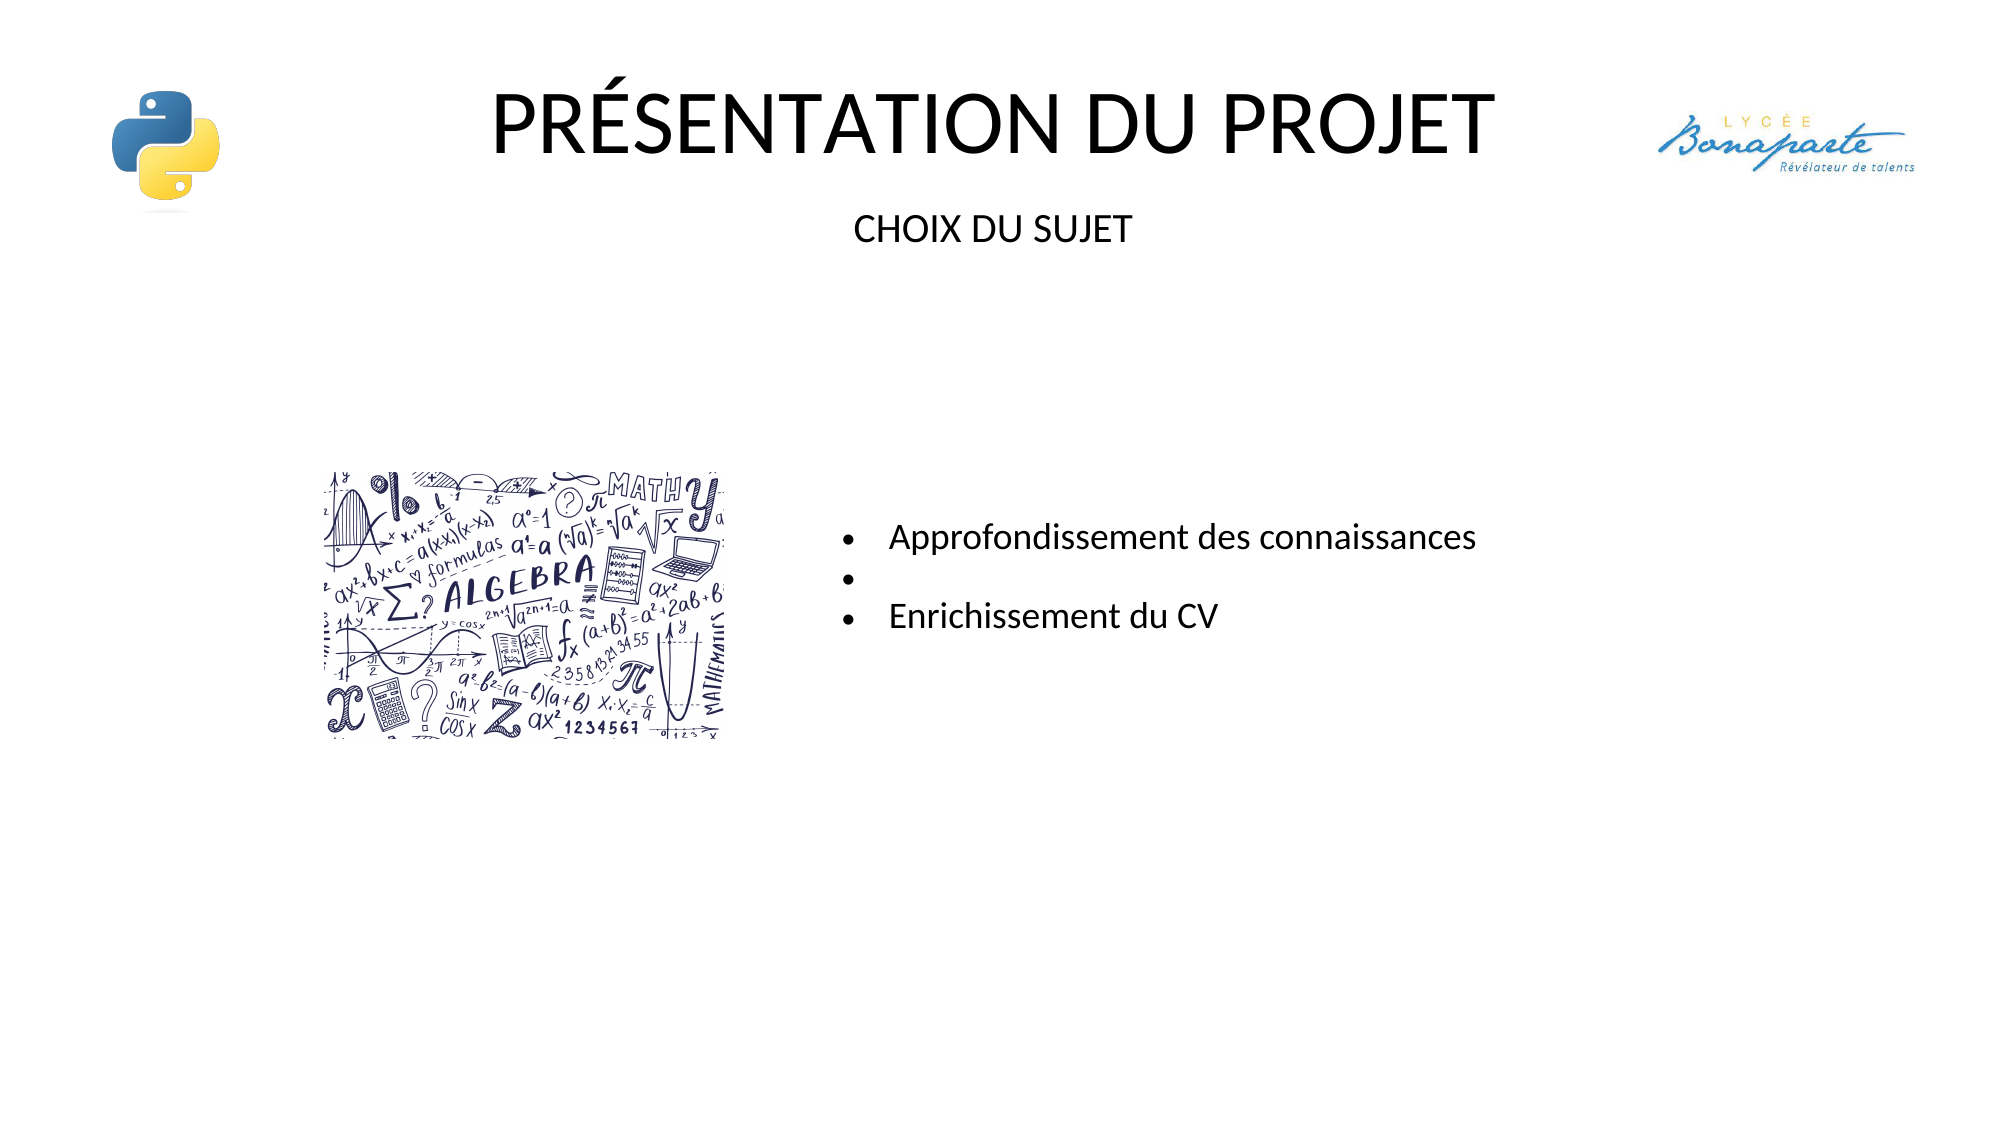

PRÉSENTATION DU PROJET
CHOIX DU SUJET
Approfondissement des connaissances
Enrichissement du CV